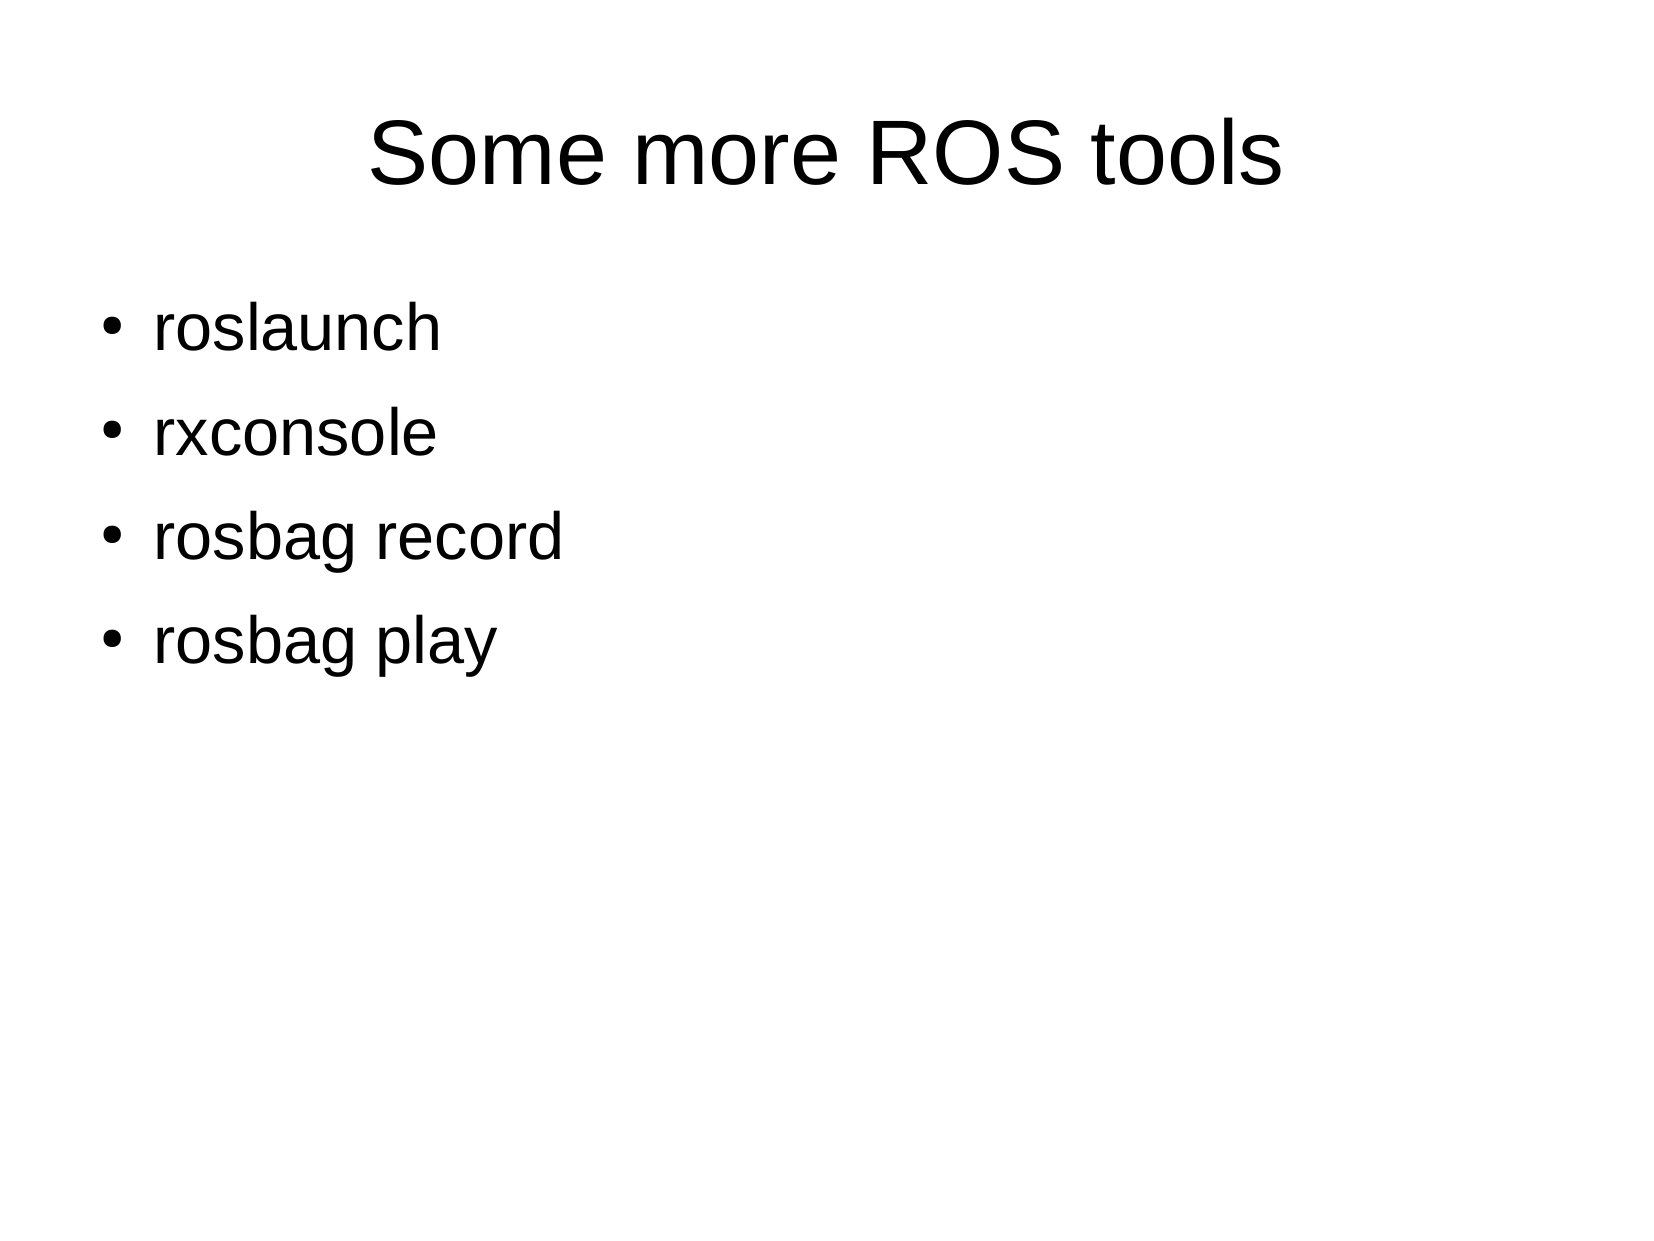

# Some more ROS tools
roslaunch
rxconsole
rosbag record
rosbag play